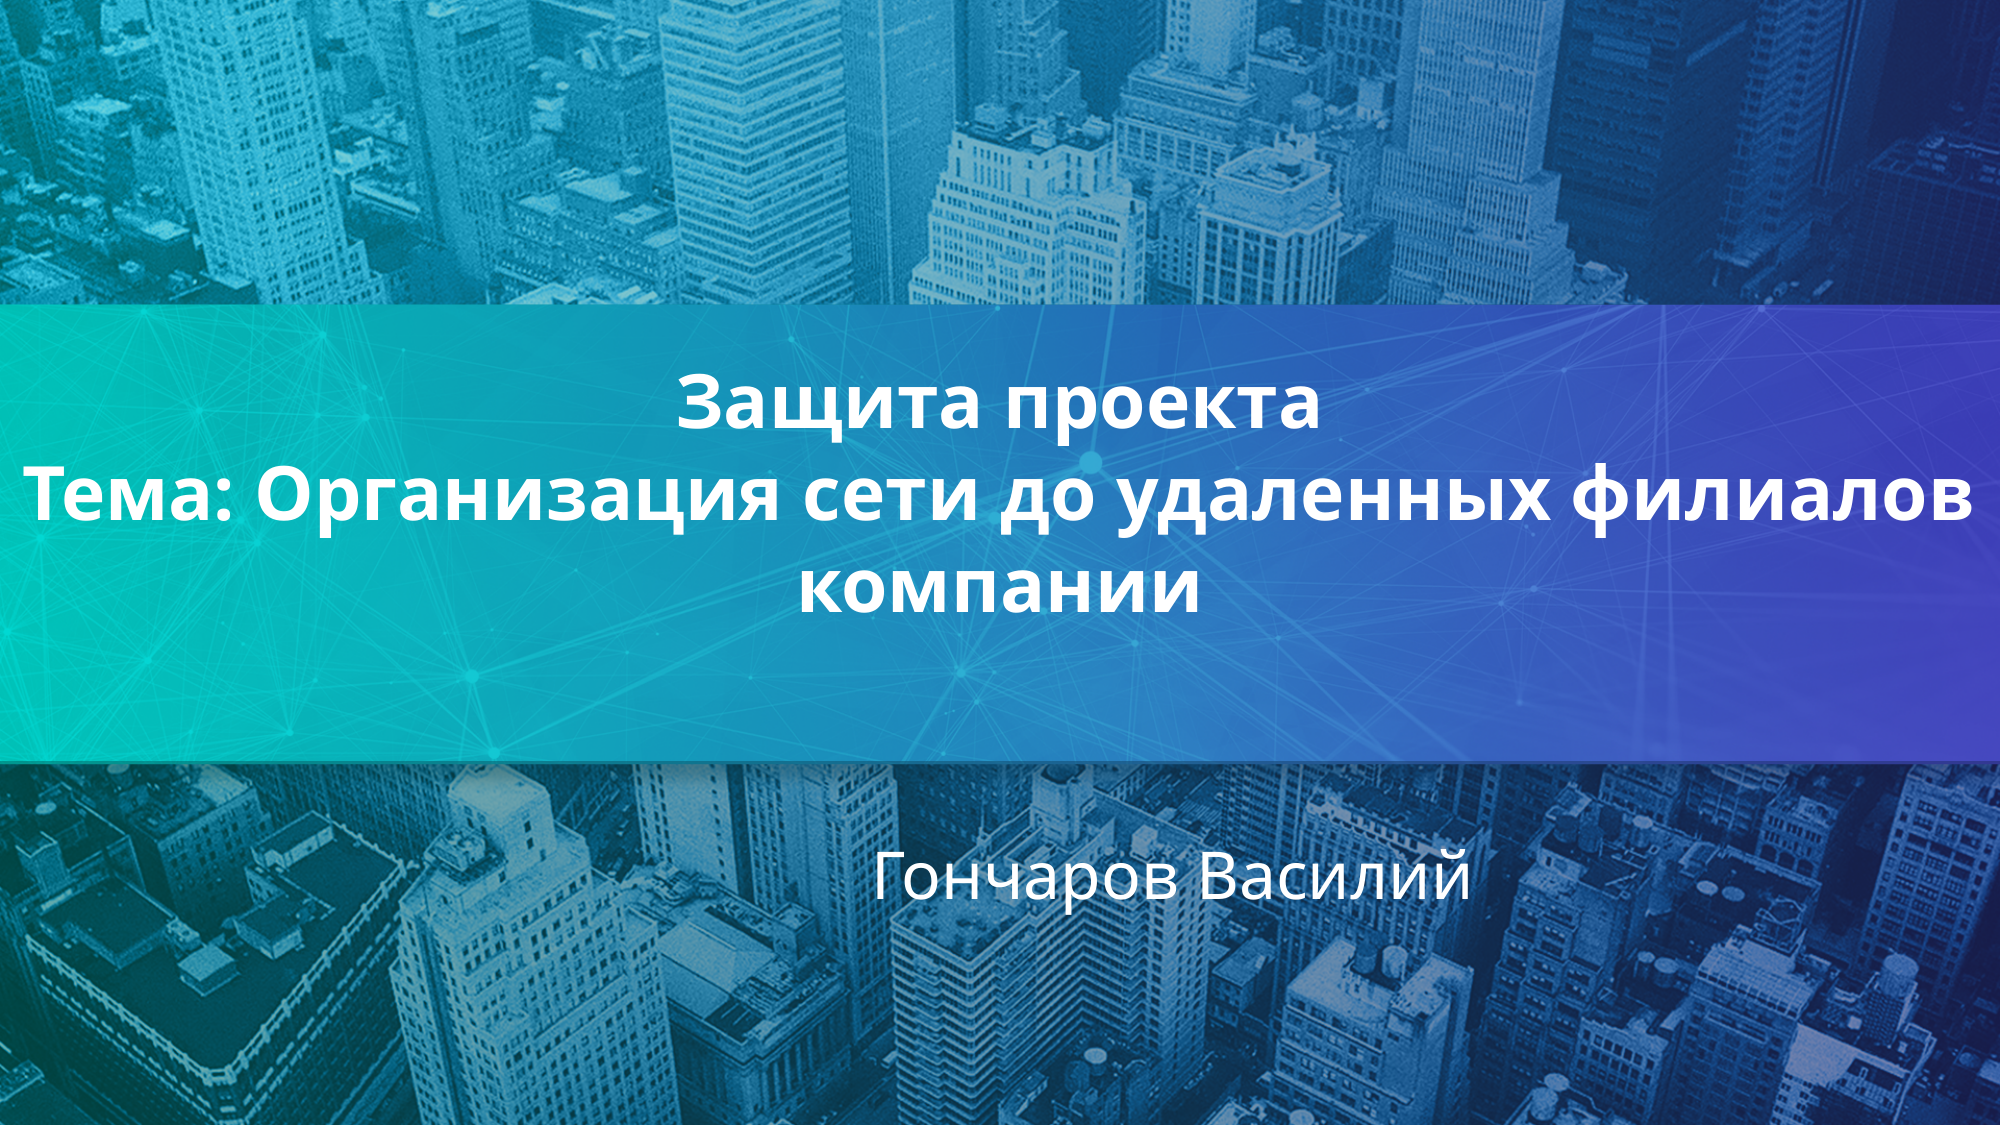

# Защита проекта
Тема: Организация сети до удаленных филиалов компании
Гончаров Василий